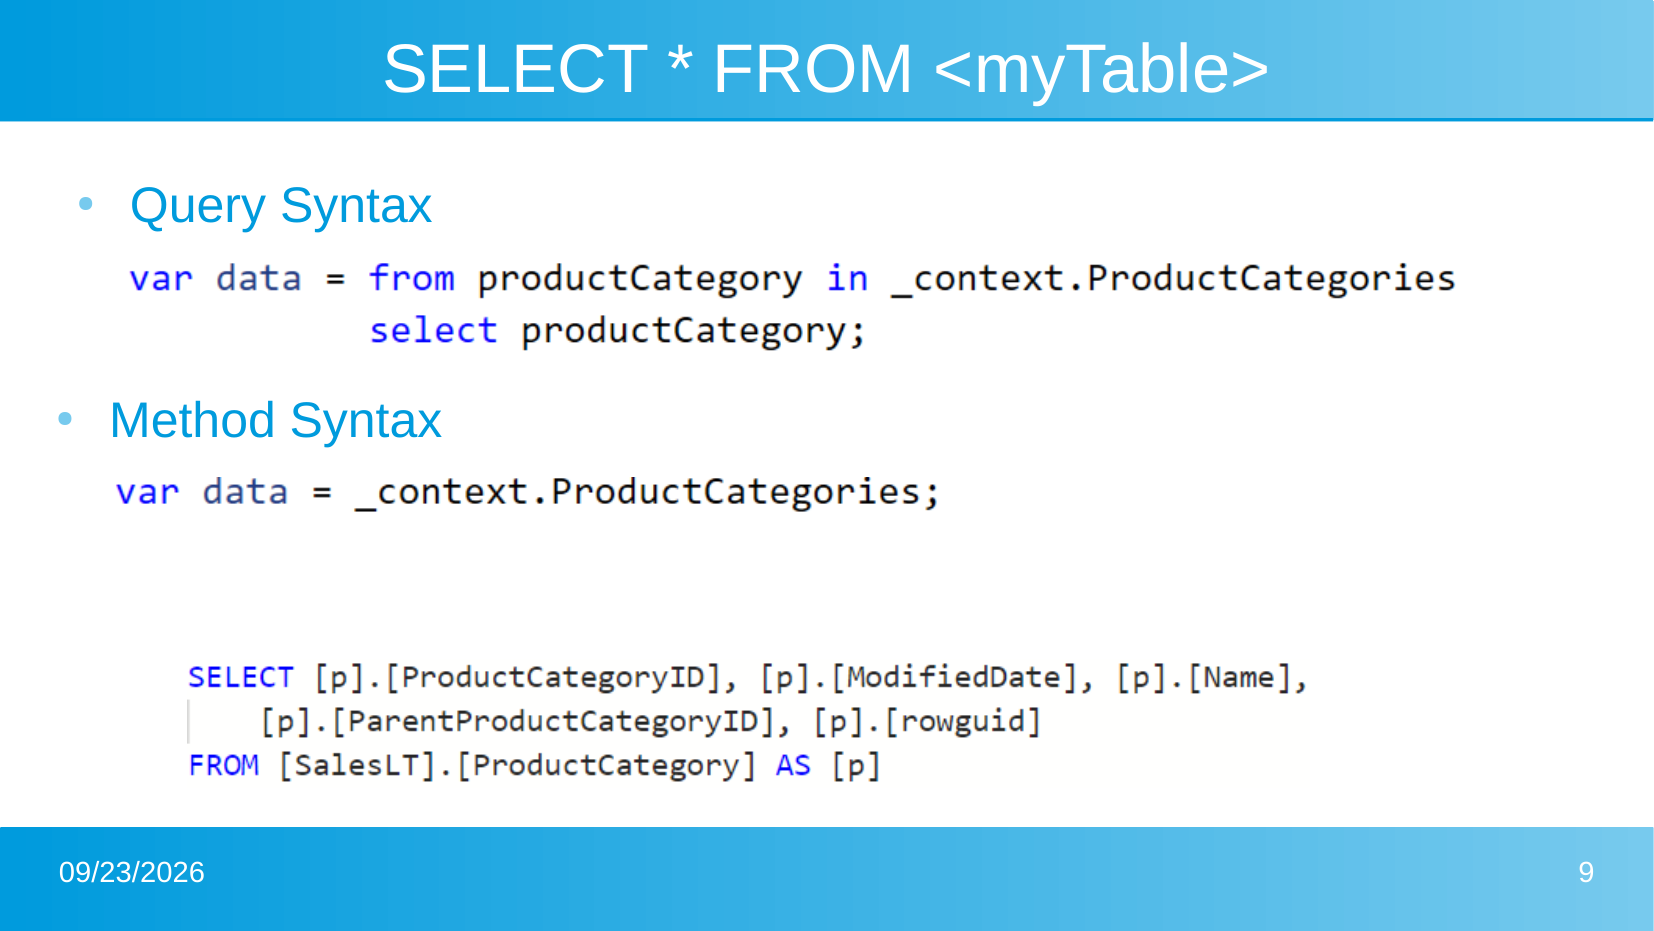

# SELECT * FROM <myTable>
Query Syntax
Method Syntax
9